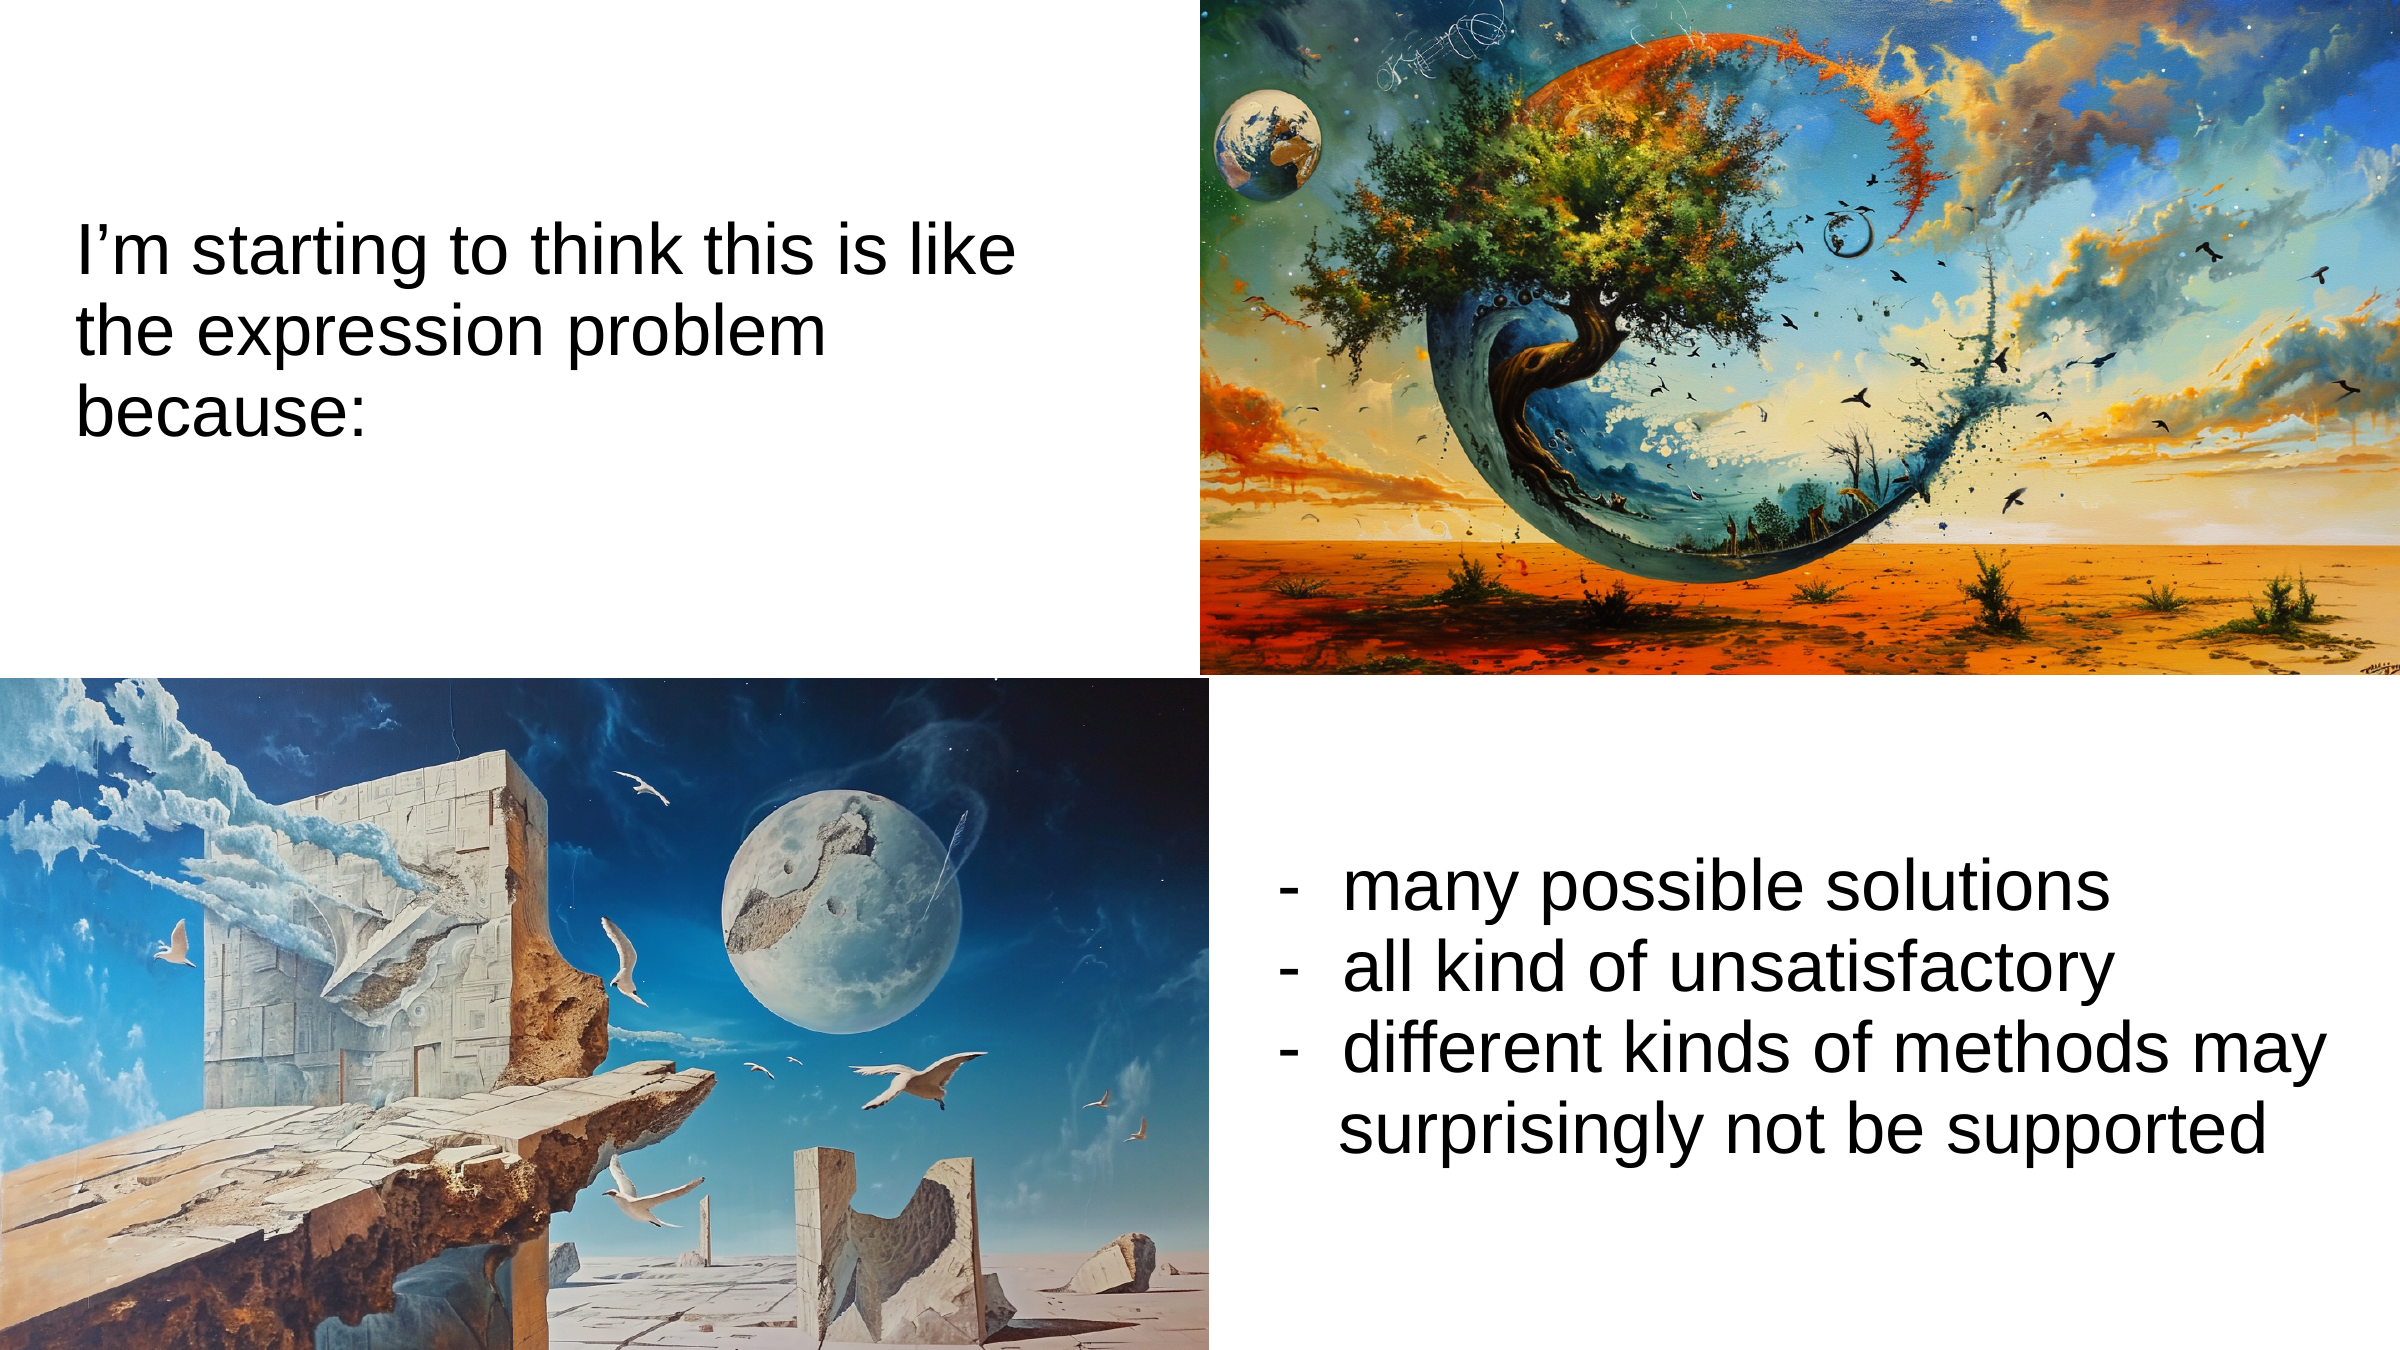

# I’m starting to think this is like
the expression problem because:
- many possible solutions
- all kind of unsatisfactory
- different kinds of methods may
 surprisingly not be supported